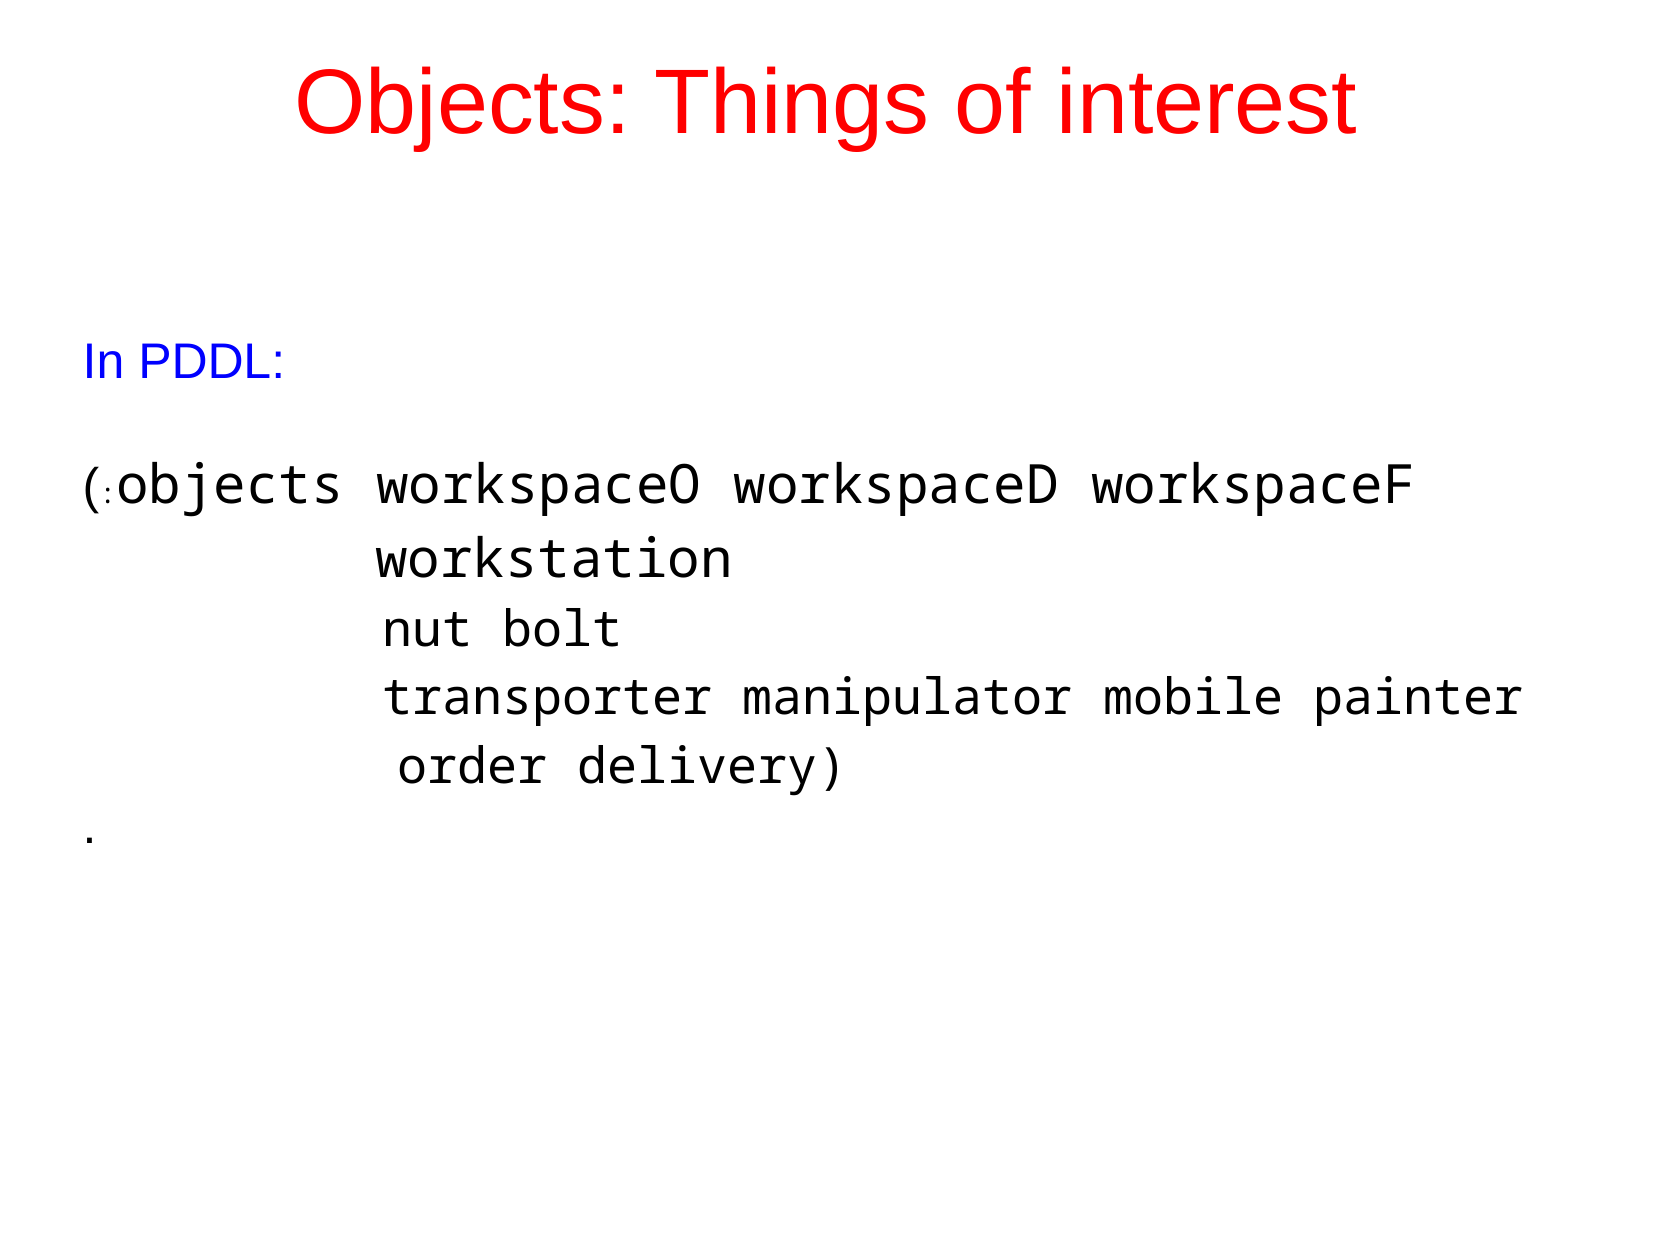

# Objects: Things of interest
In PDDL:
(:objects workspaceO workspaceD workspaceF 	 workstation
		 nut bolt
		 transporter manipulator mobile painter 		 order delivery)
.